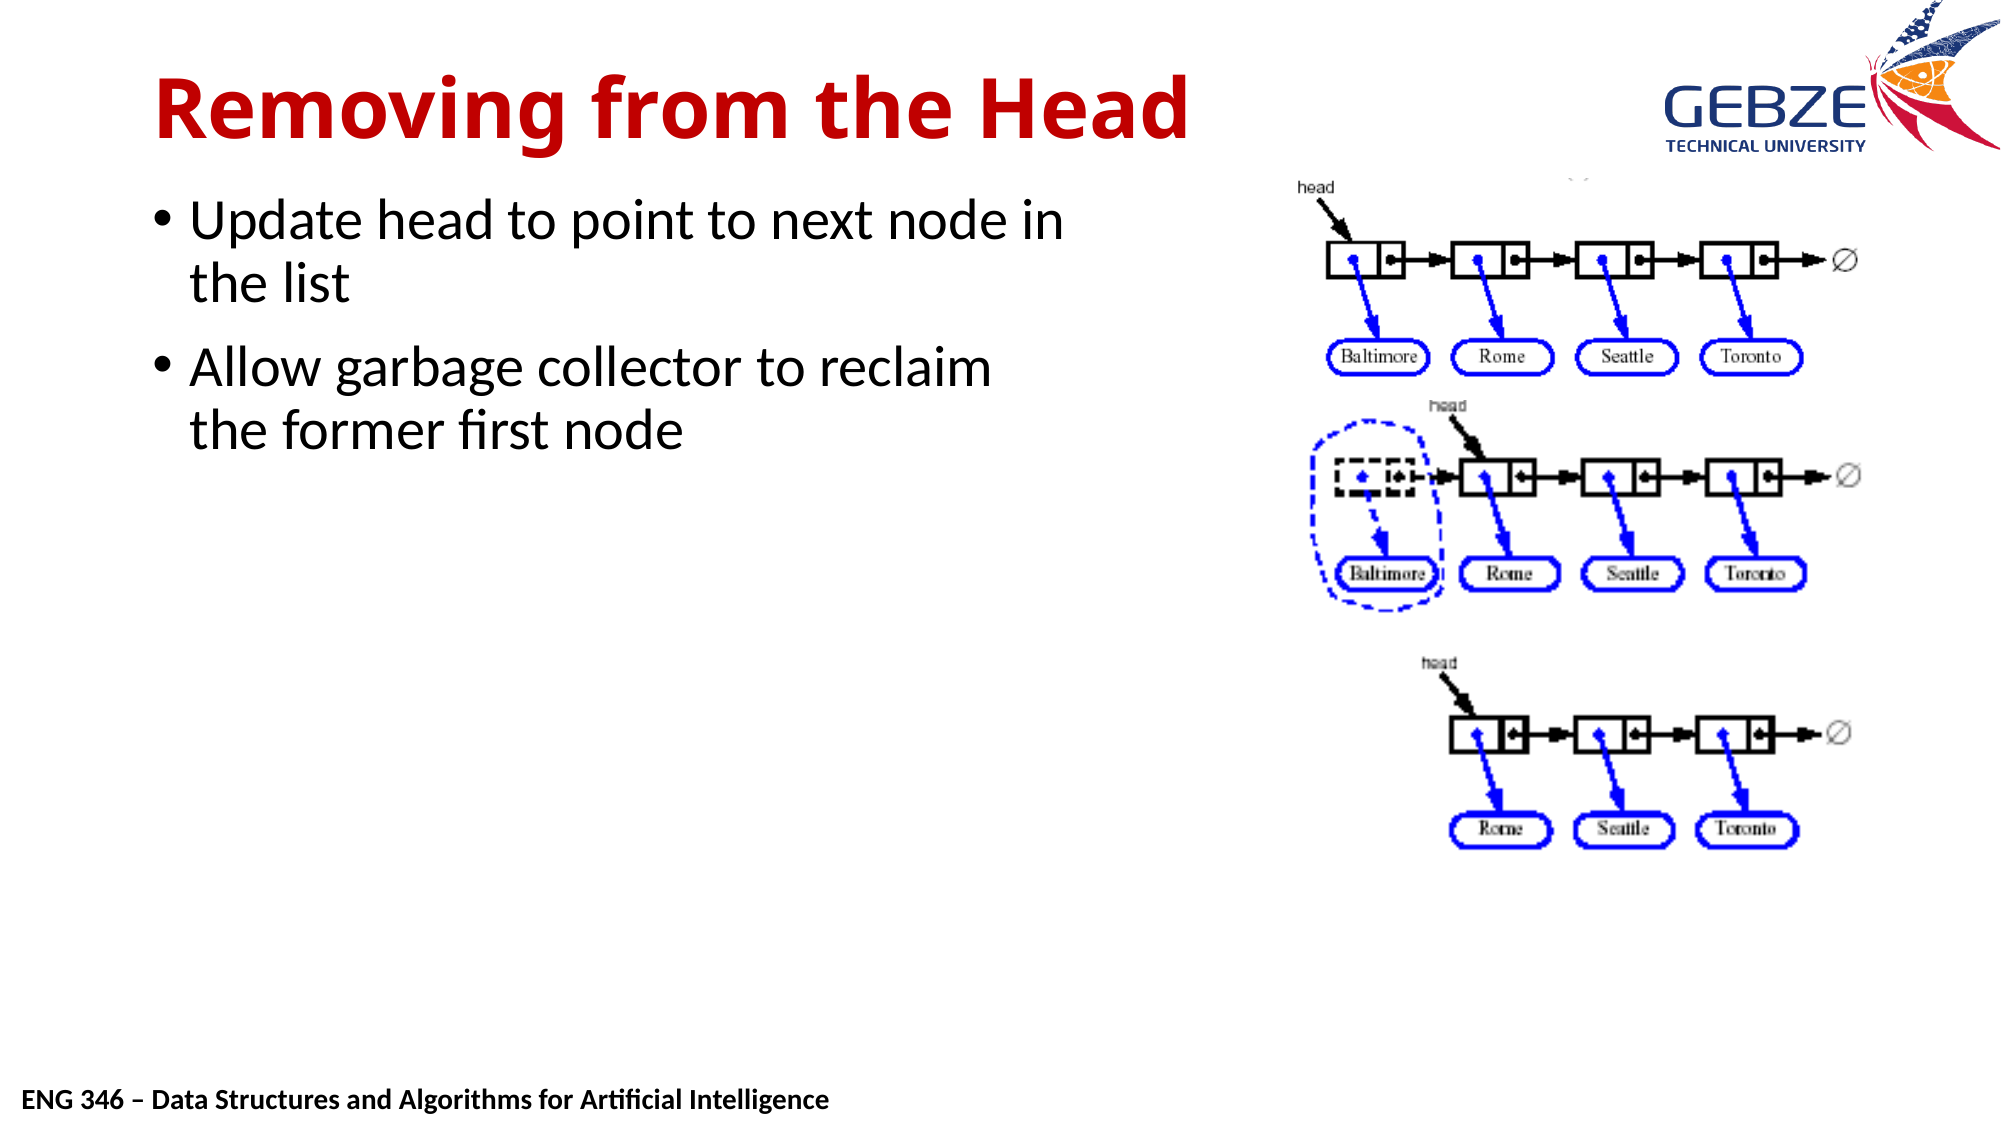

# Removing from the Head
Update head to point to next node in the list
Allow garbage collector to reclaim the former first node